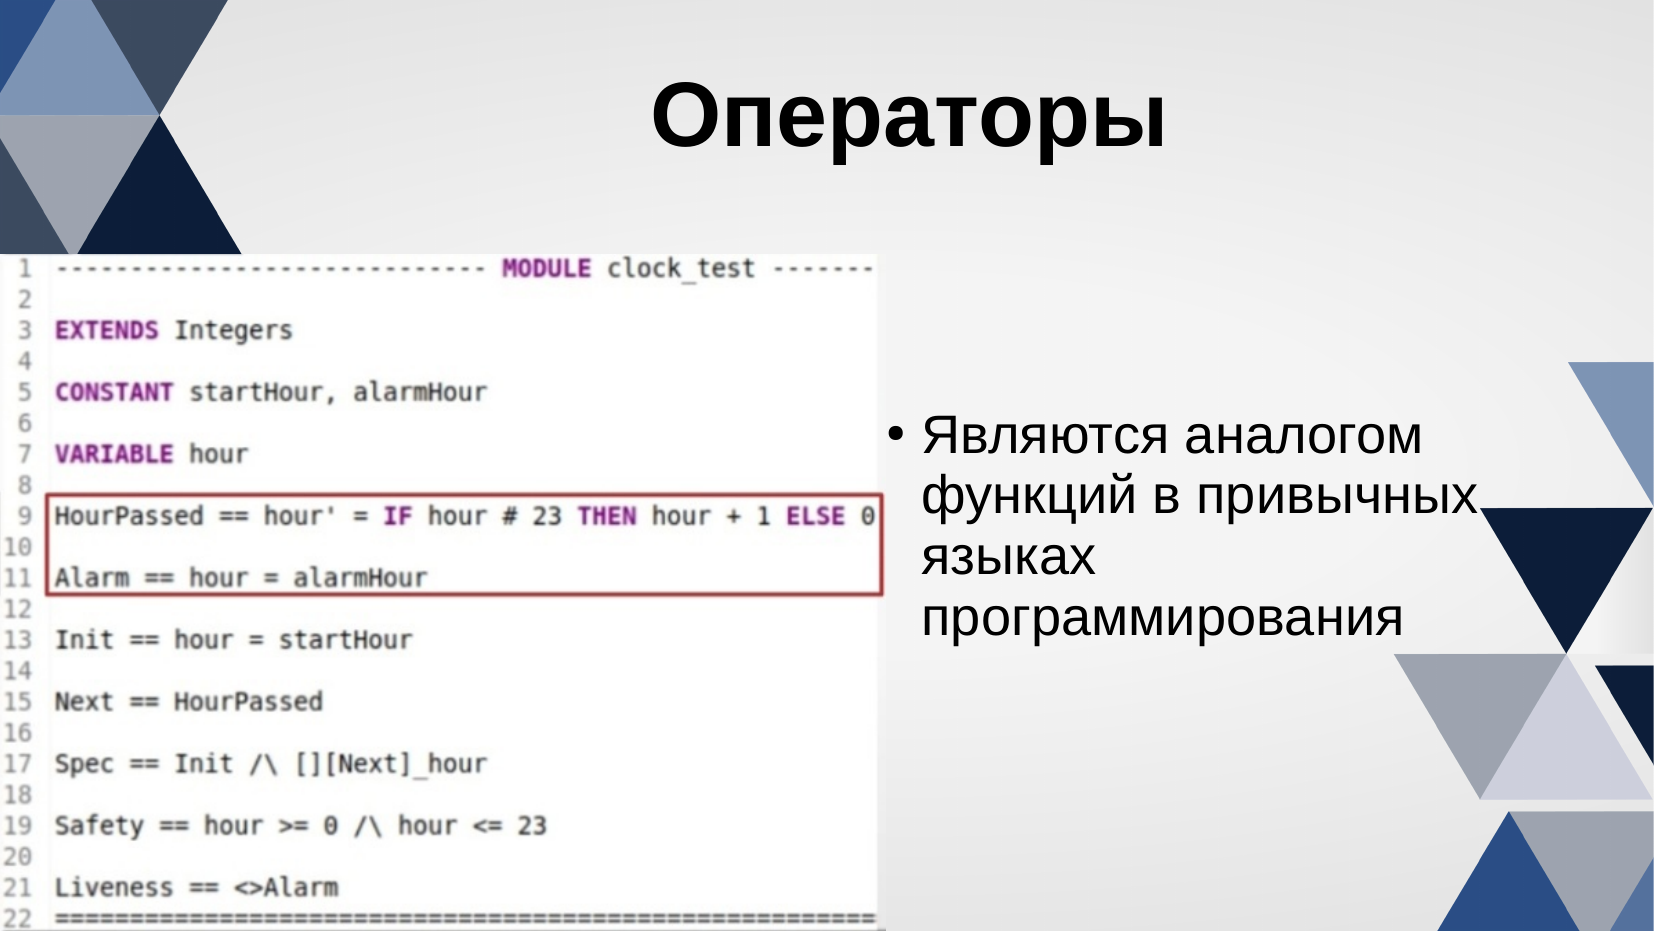

# Операторы
Являются аналогом функций в привычных языках программирования